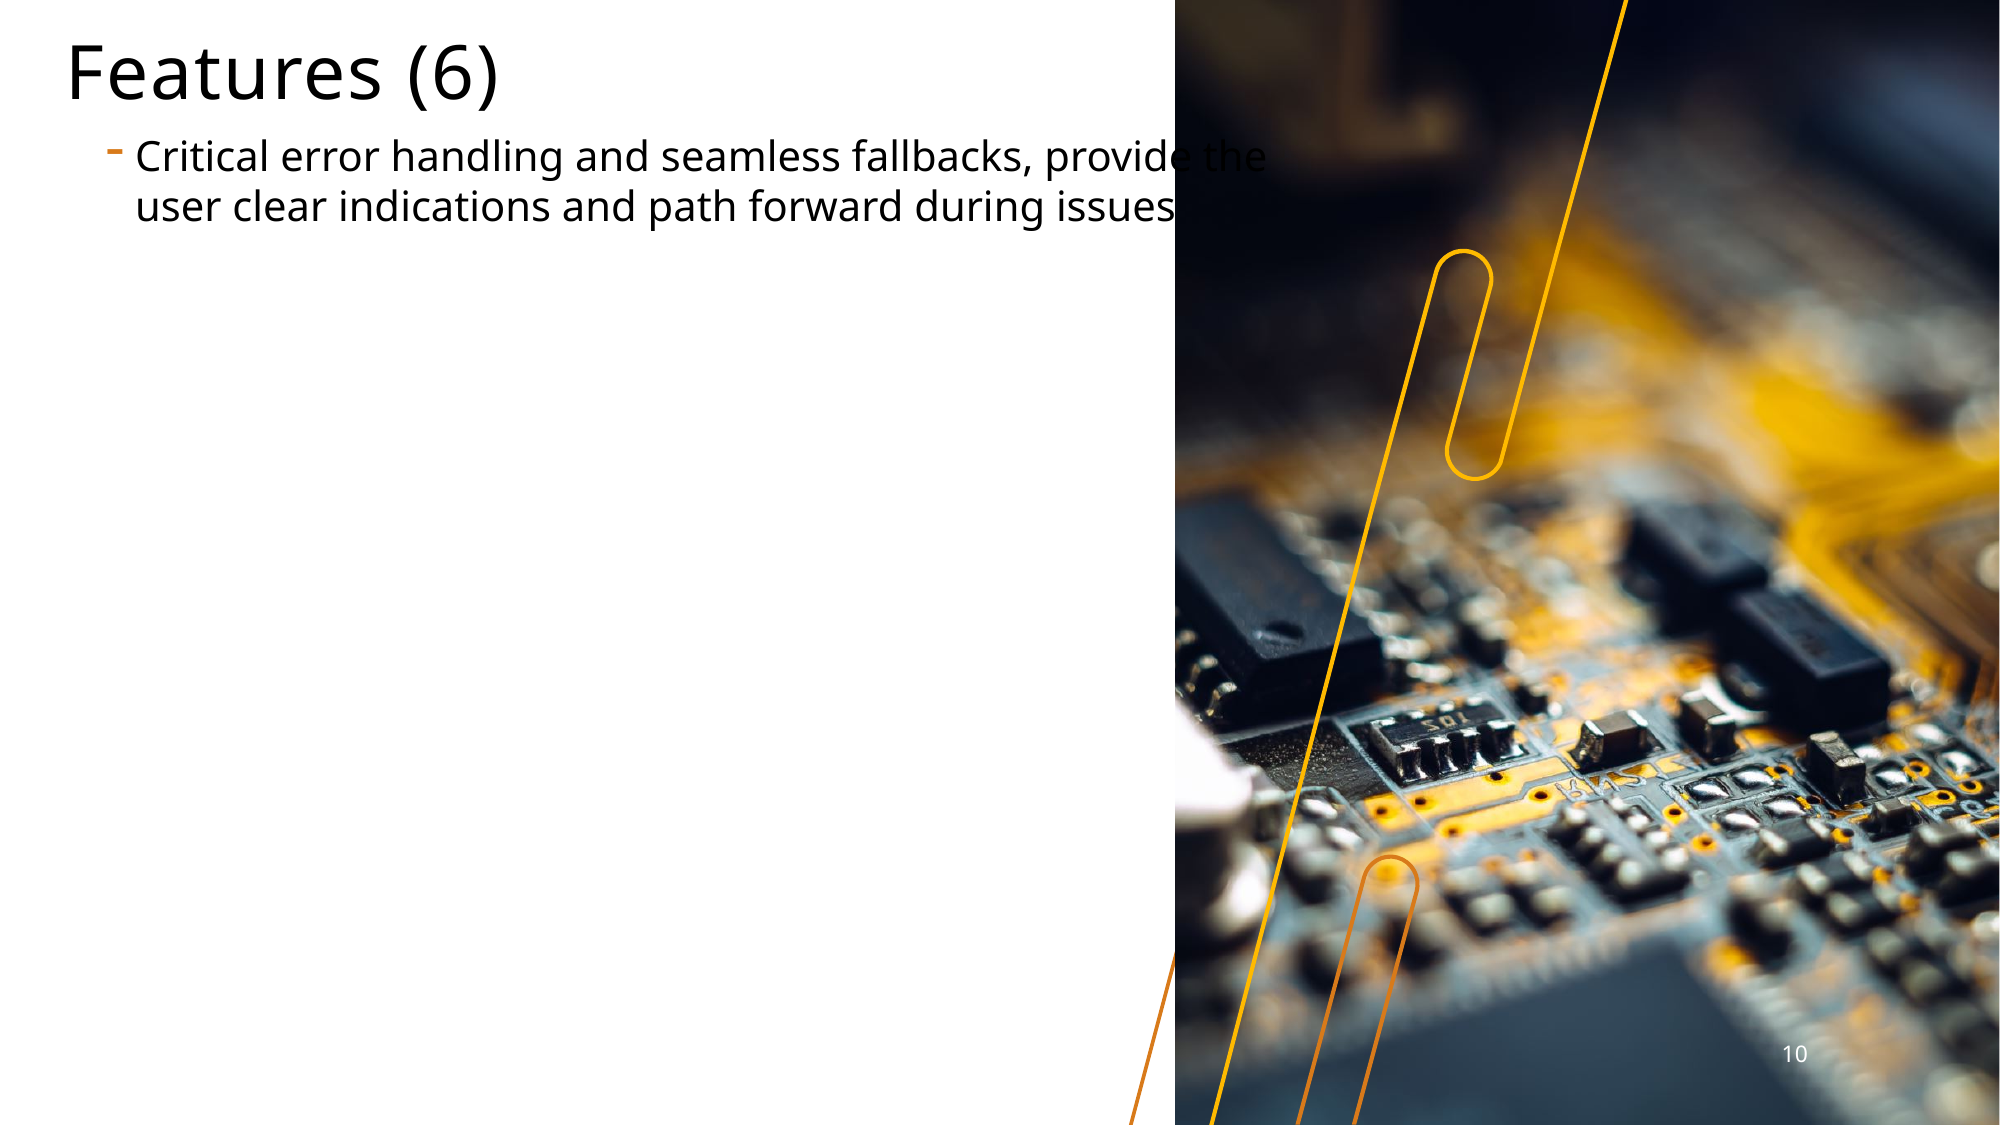

# Features (6)
-
Critical error handling and seamless fallbacks, provide the user clear indications and path forward during issues